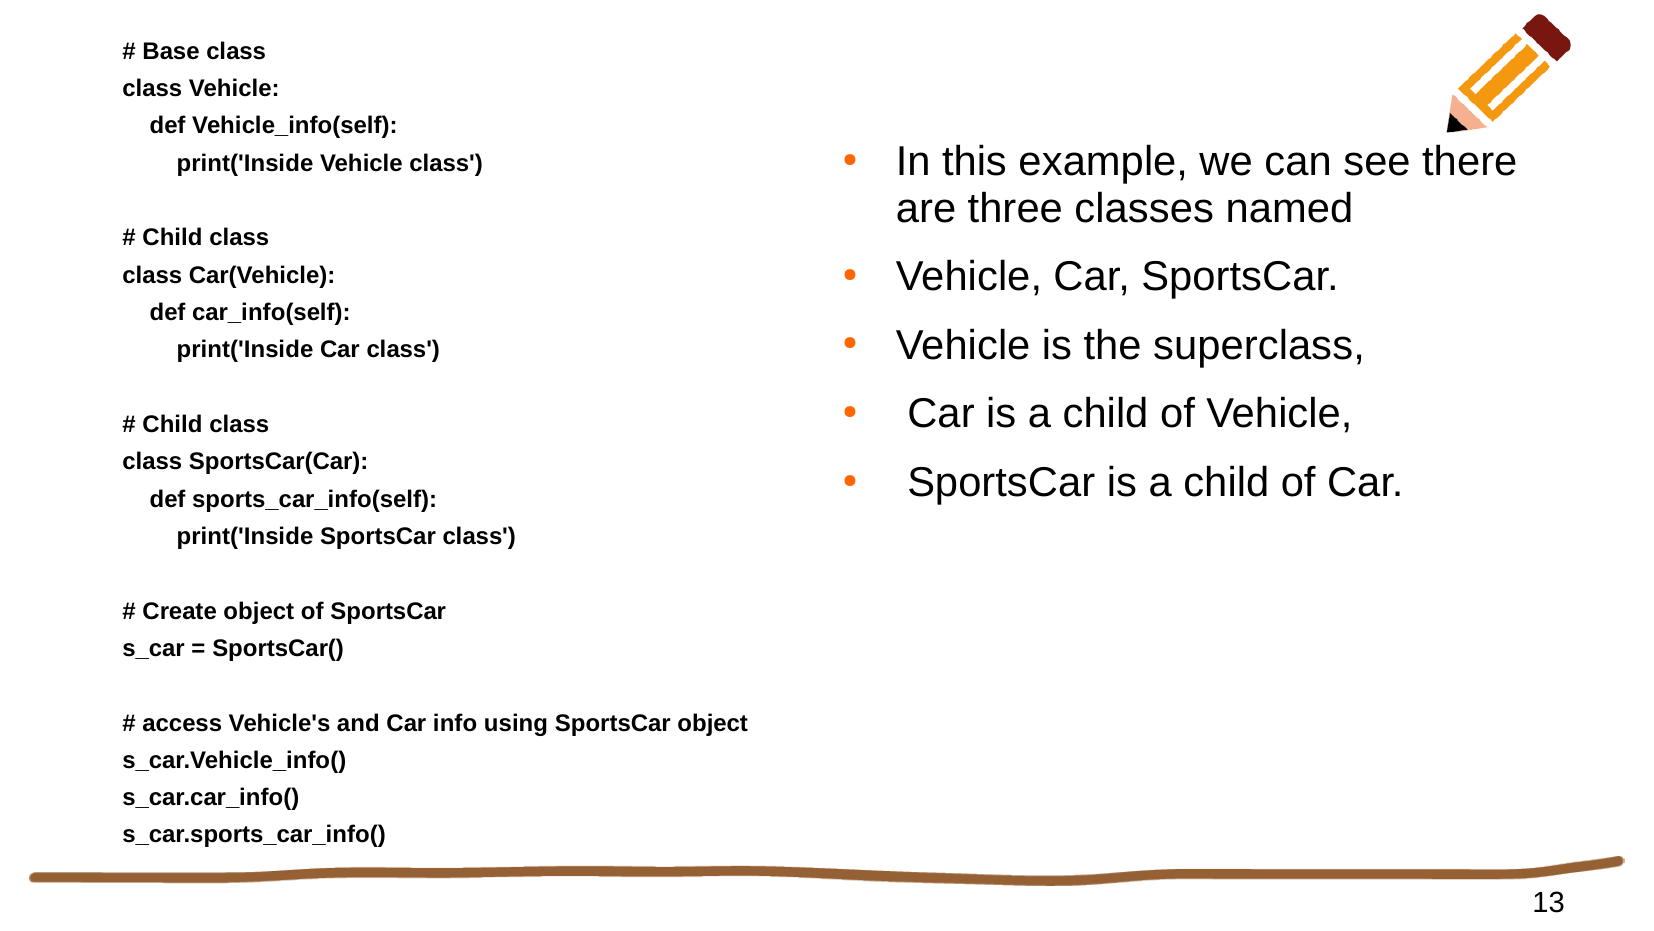

# # Base class
class Vehicle:
 def Vehicle_info(self):
 print('Inside Vehicle class')
# Child class
class Car(Vehicle):
 def car_info(self):
 print('Inside Car class')
# Child class
class SportsCar(Car):
 def sports_car_info(self):
 print('Inside SportsCar class')
# Create object of SportsCar
s_car = SportsCar()
# access Vehicle's and Car info using SportsCar object
s_car.Vehicle_info()
s_car.car_info()
s_car.sports_car_info()
In this example, we can see there are three classes named
Vehicle, Car, SportsCar.
Vehicle is the superclass,
 Car is a child of Vehicle,
 SportsCar is a child of Car.
13